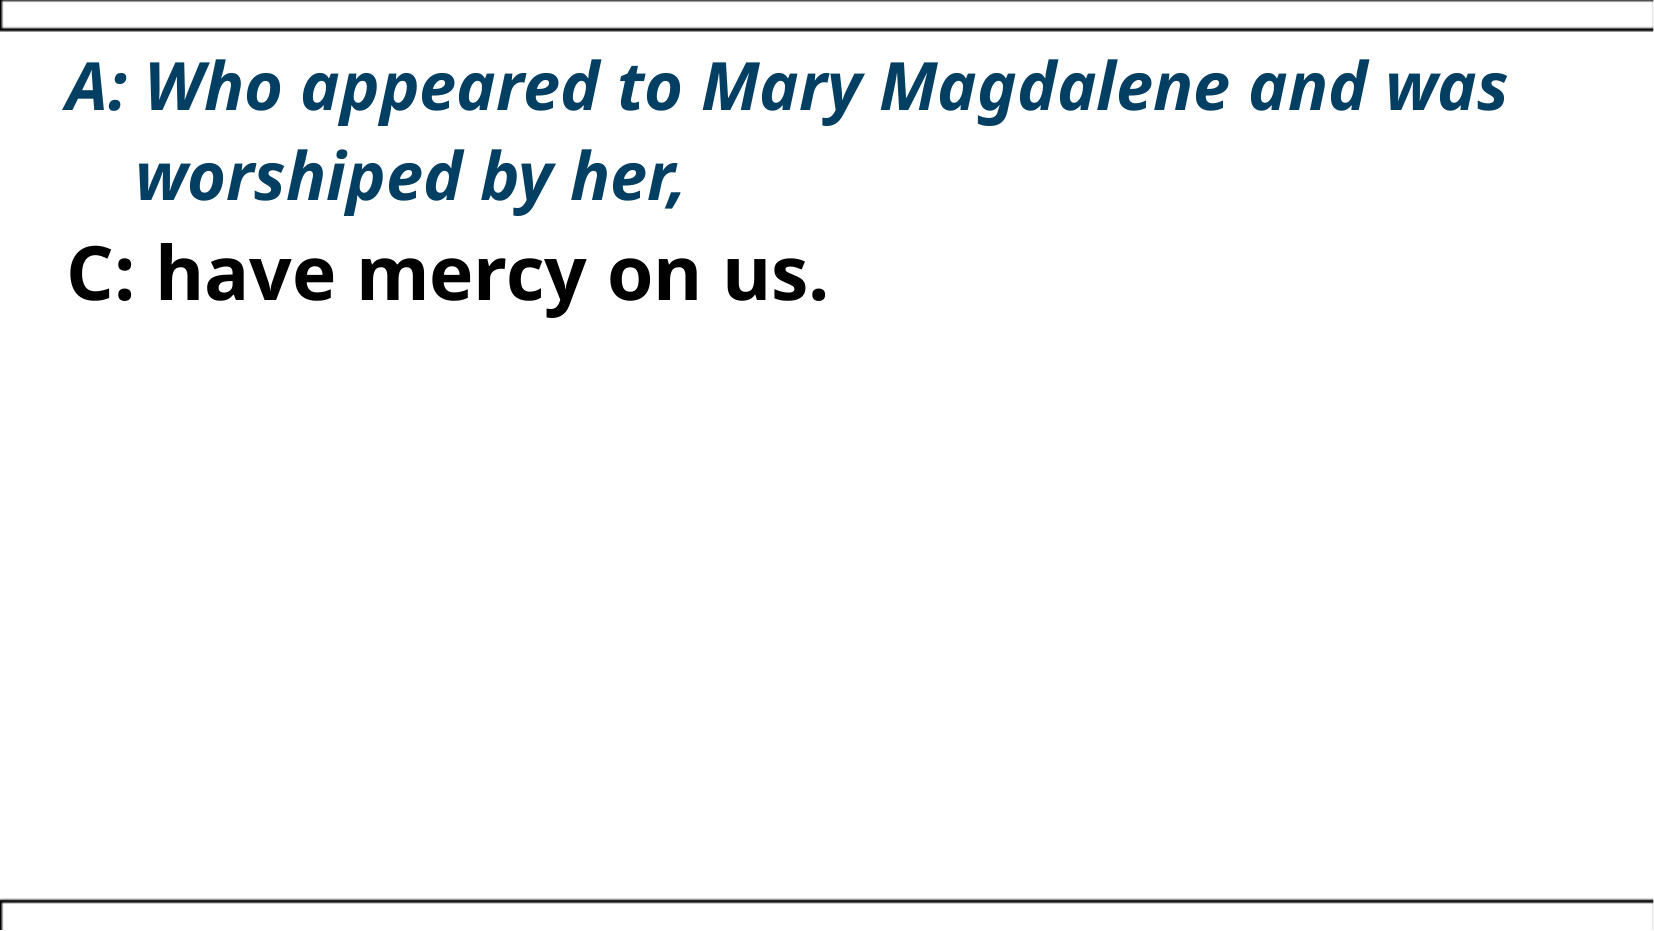

A: Who appeared to Mary Magdalene and was
 worshiped by her,
C: have mercy on us.